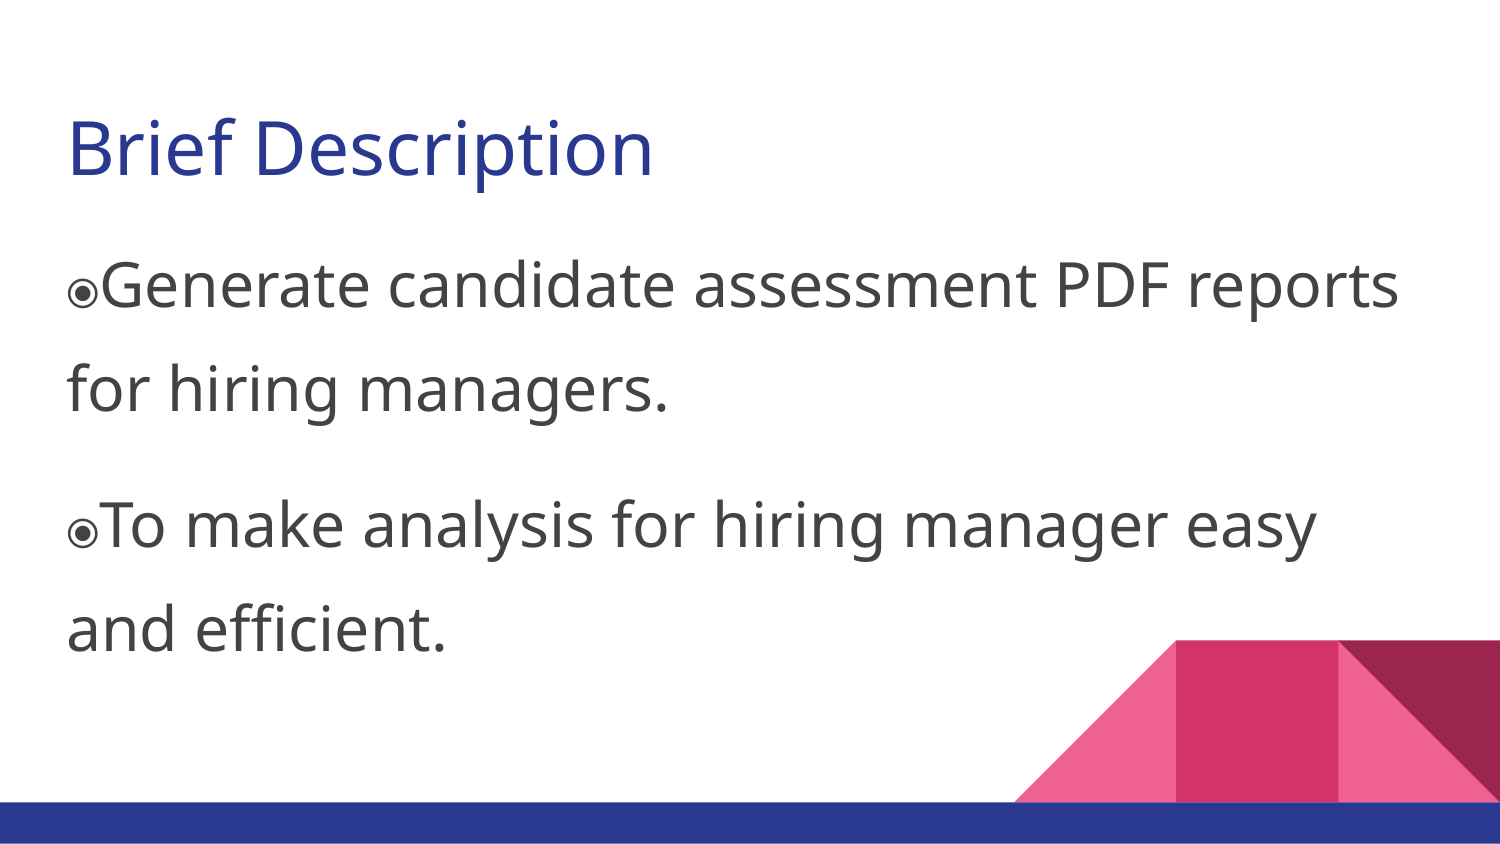

# Brief Description
⦿Generate candidate assessment PDF reports for hiring managers.
⦿To make analysis for hiring manager easy and efficient.